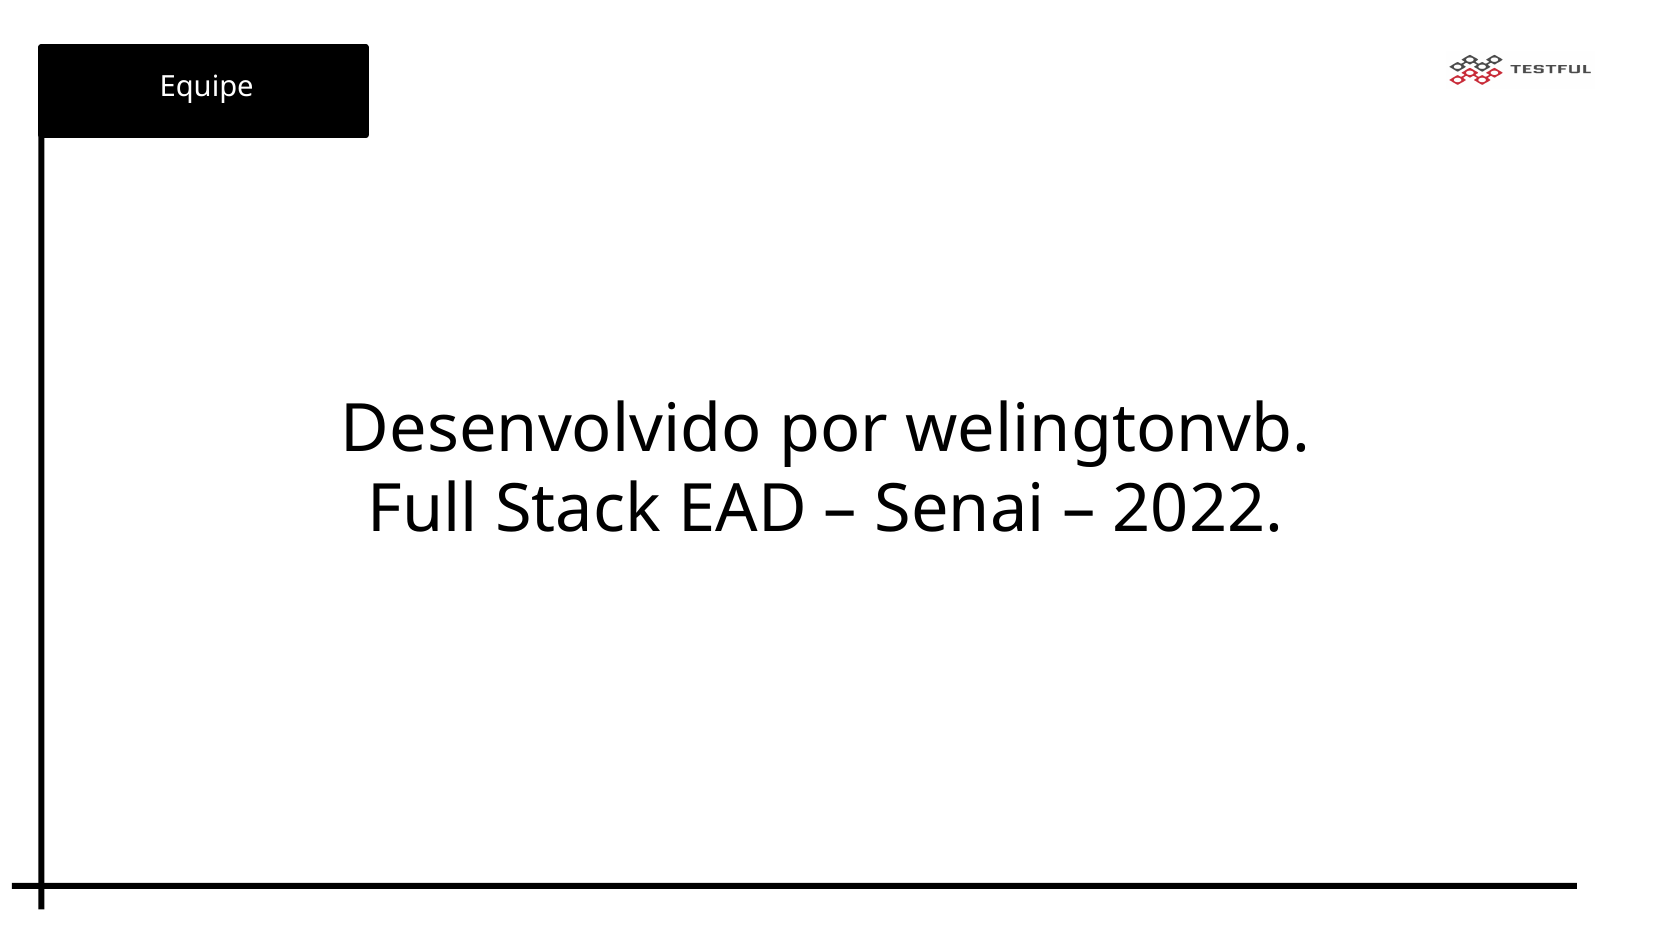

Equipe
Desenvolvido por welingtonvb.
Full Stack EAD – Senai – 2022.